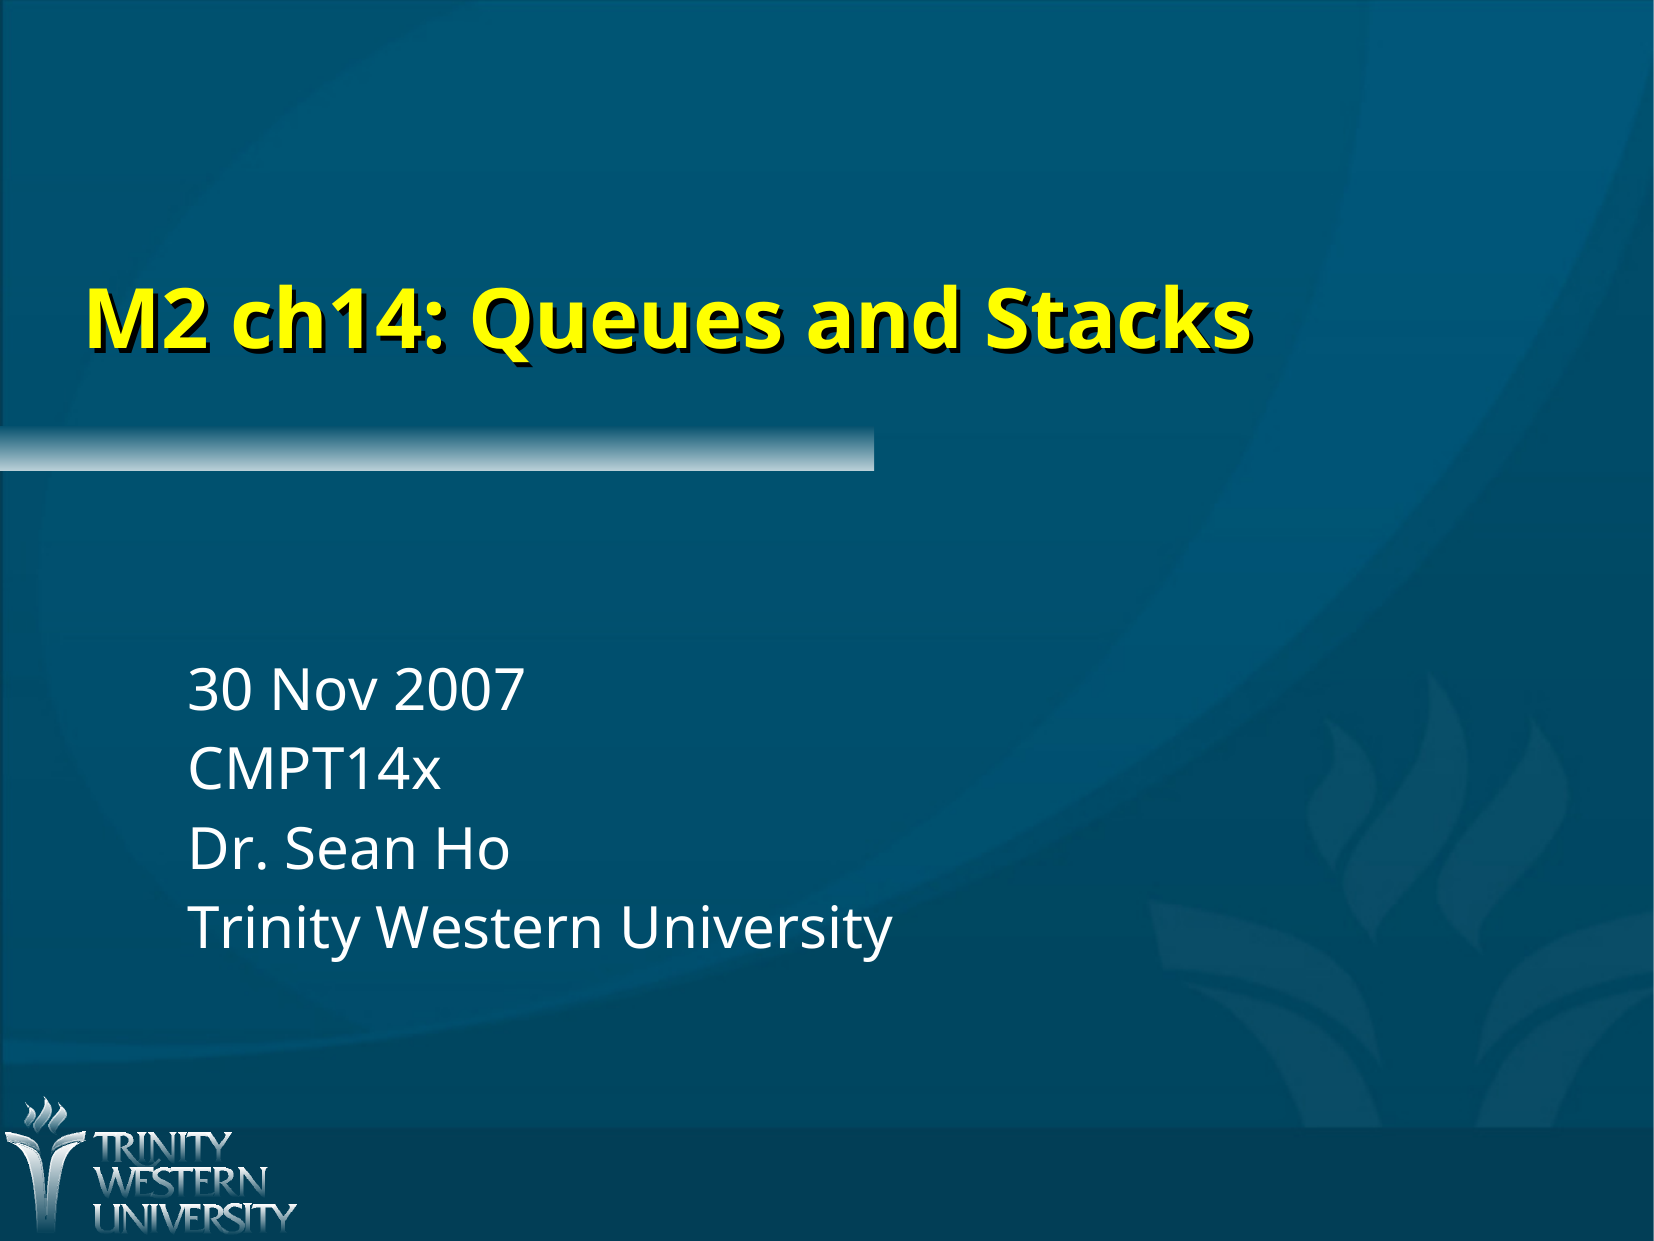

# M2 ch14: Queues and Stacks
30 Nov 2007
CMPT14x
Dr. Sean Ho
Trinity Western University